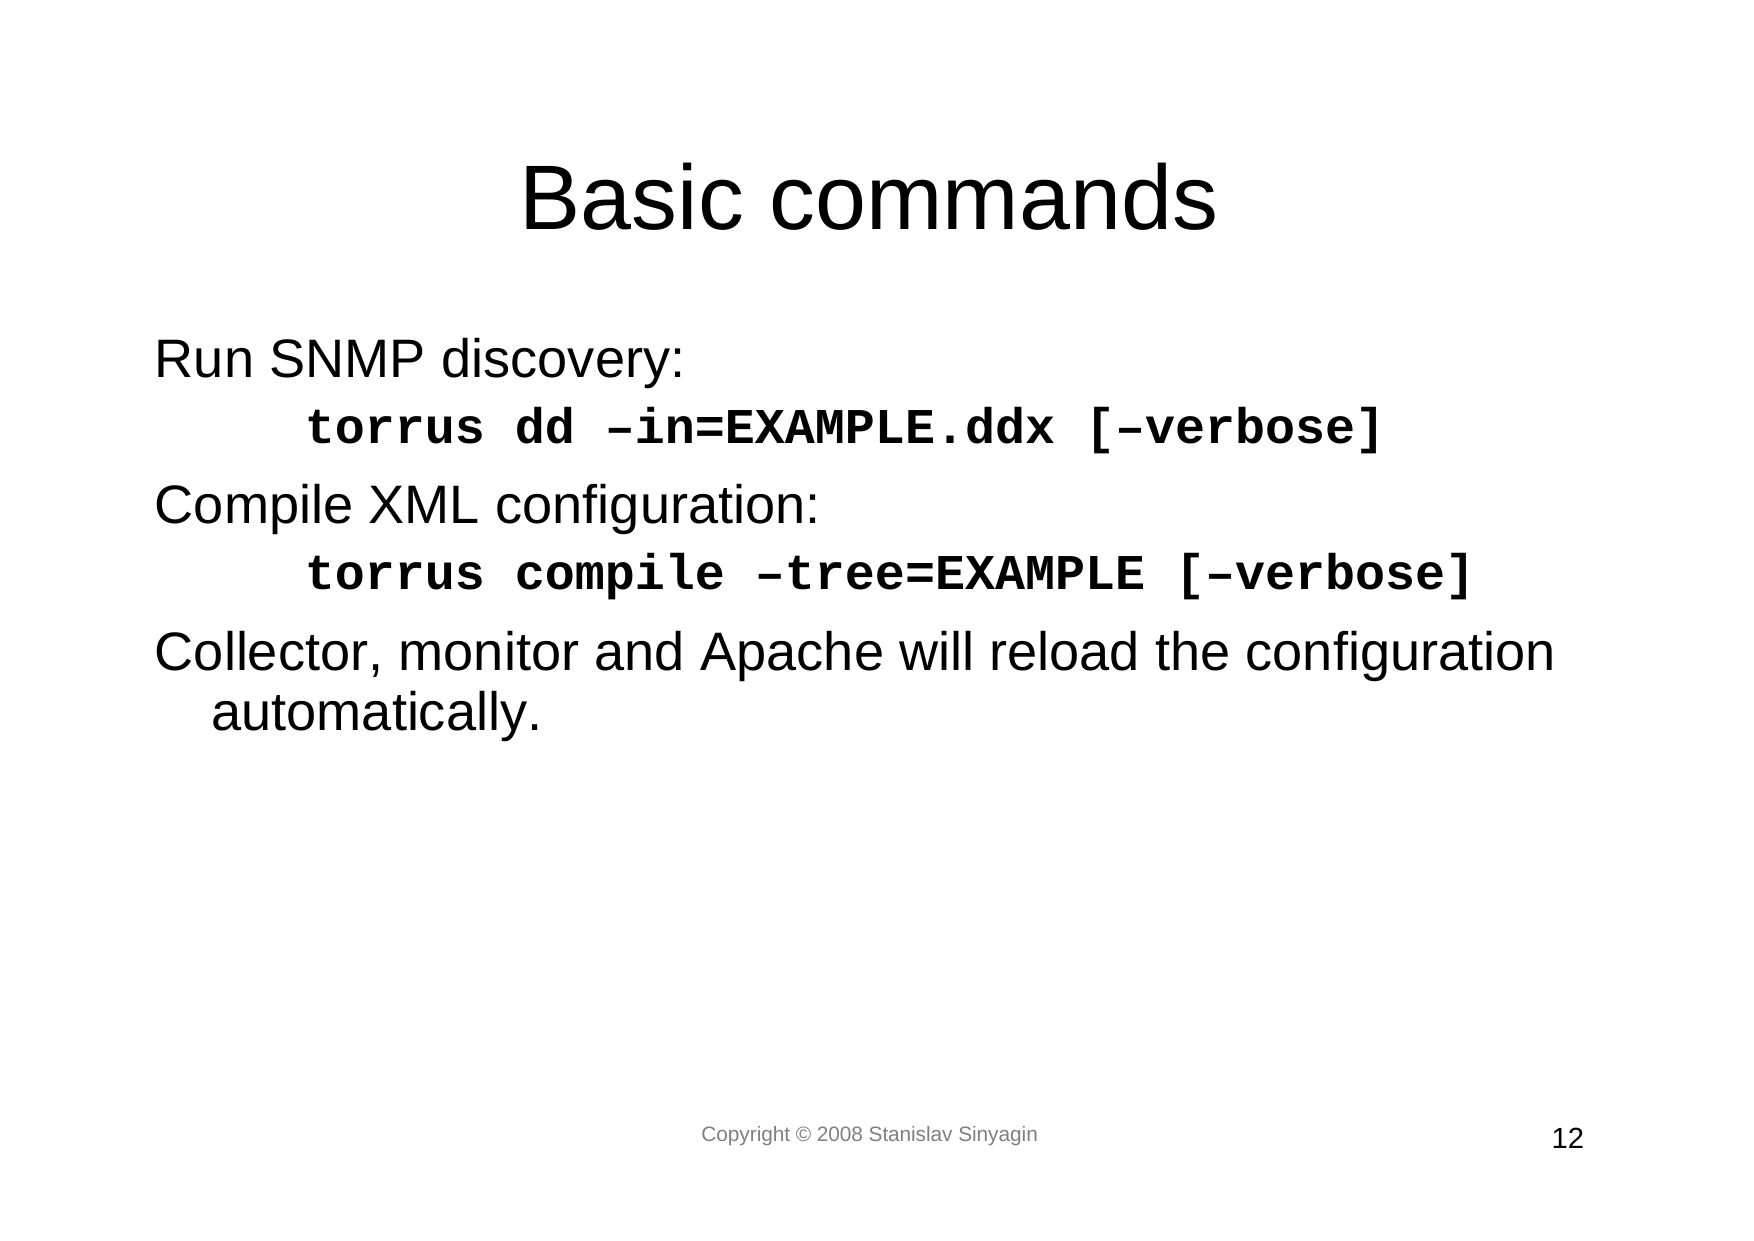

# Basic commands
Run SNMP discovery:
torrus dd –in=EXAMPLE.ddx [–verbose]
Compile XML configuration:
torrus compile –tree=EXAMPLE [–verbose]
Collector, monitor and Apache will reload the configuration automatically.
Copyright © 2008 Stanislav Sinyagin
12